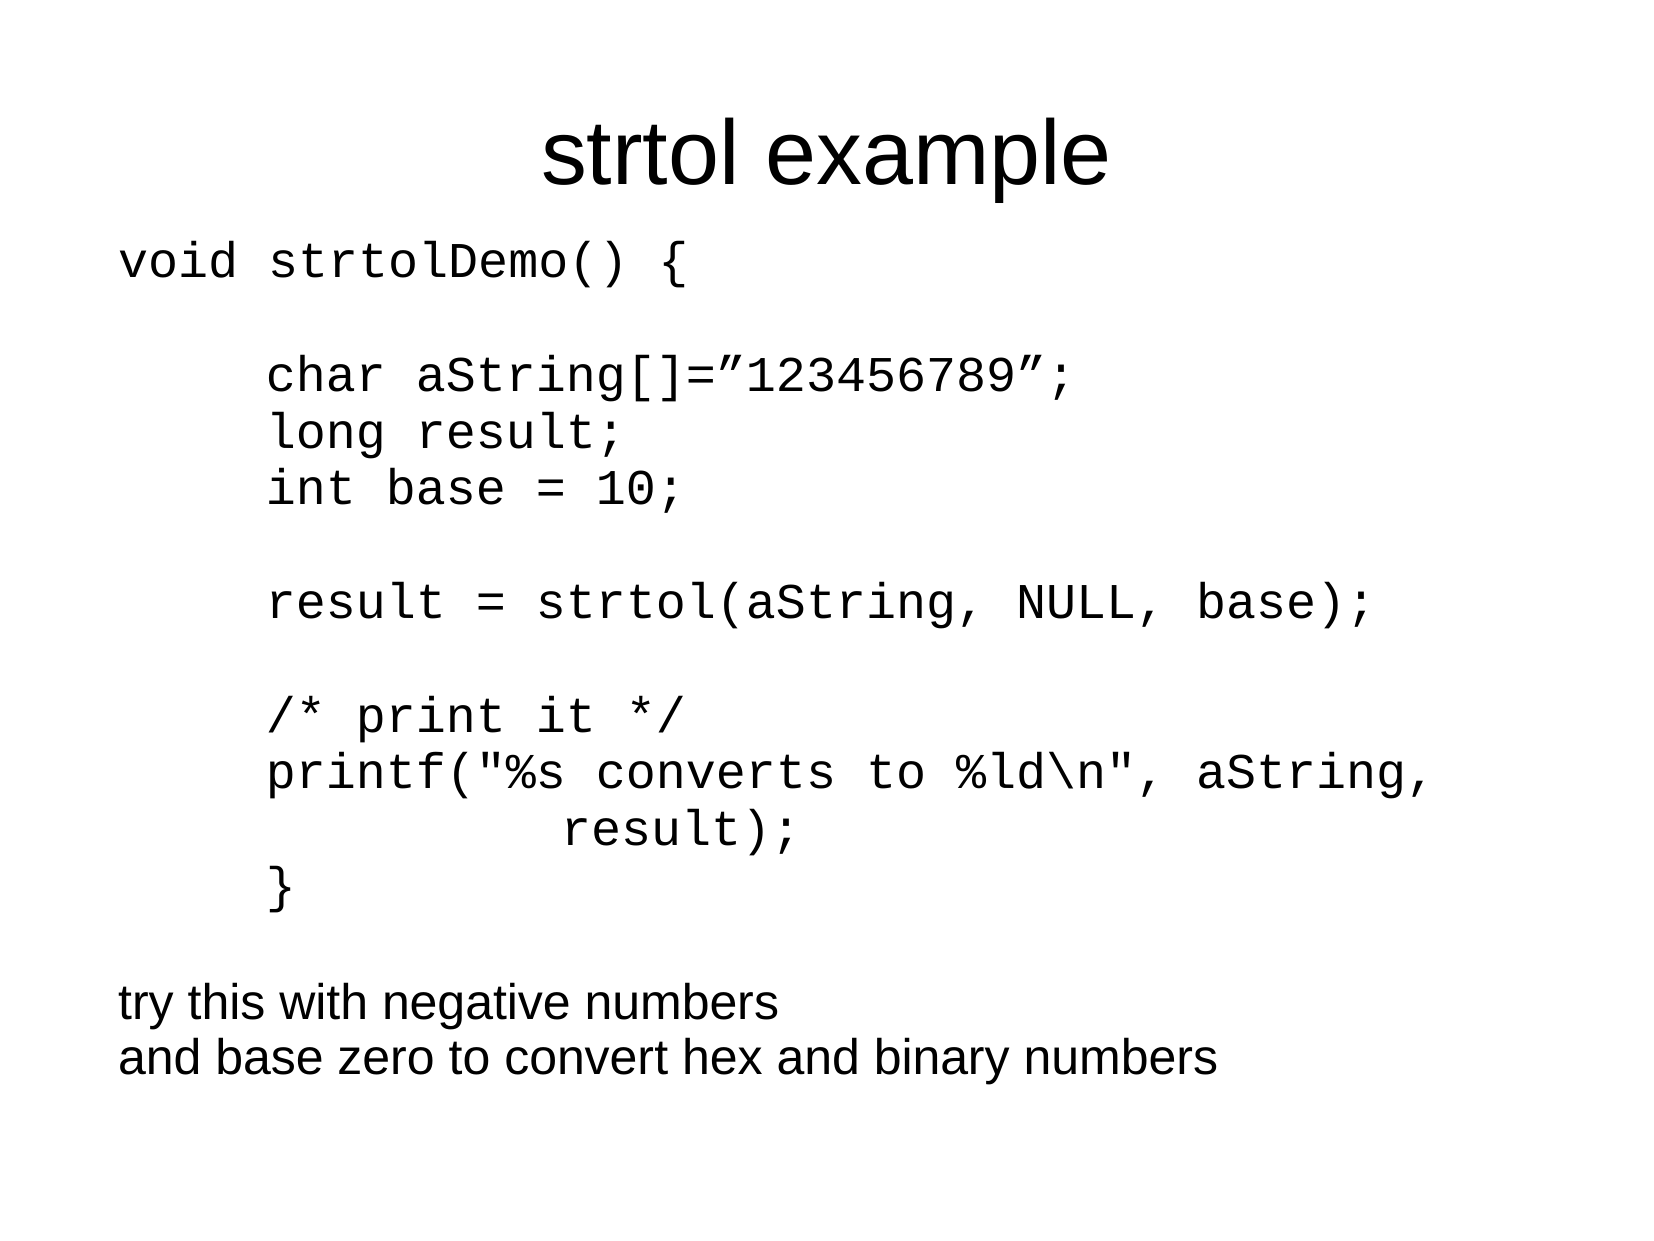

# strtol example
void strtolDemo() {
		char aString[]=”123456789”;
		long result;
		int base = 10;
		result = strtol(aString, NULL, base);
		/* print it */
		printf("%s converts to %ld\n", aString, 							result);
		}
try this with negative numbers
and base zero to convert hex and binary numbers